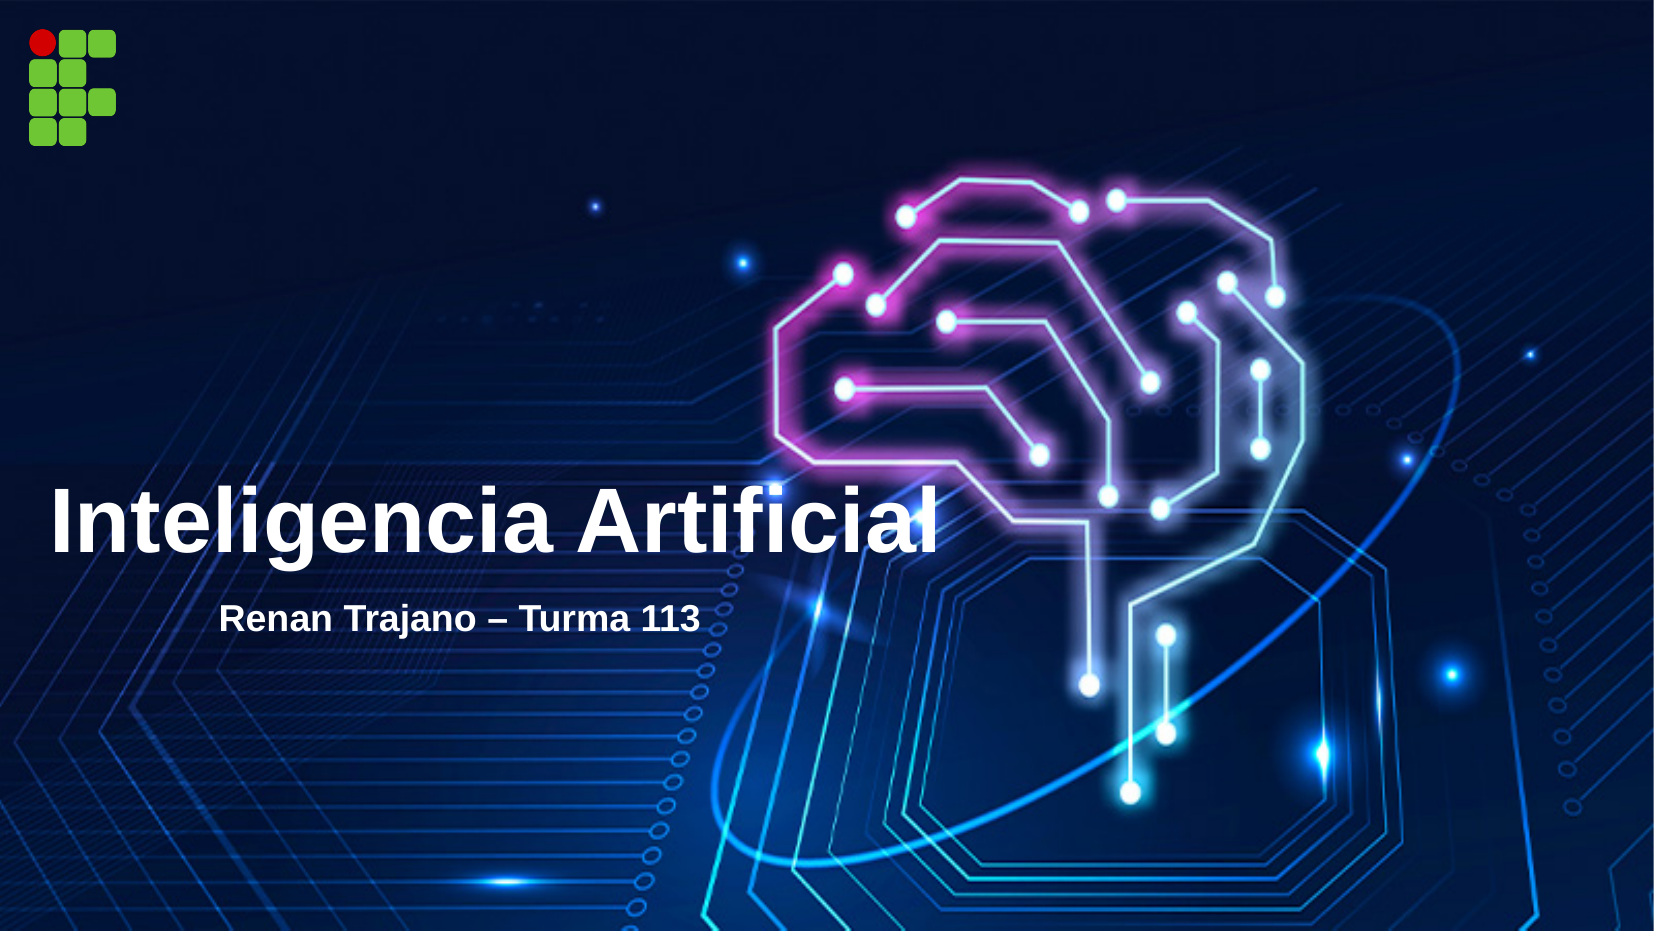

# Inteligencia Artificial
Renan Trajano – Turma 113